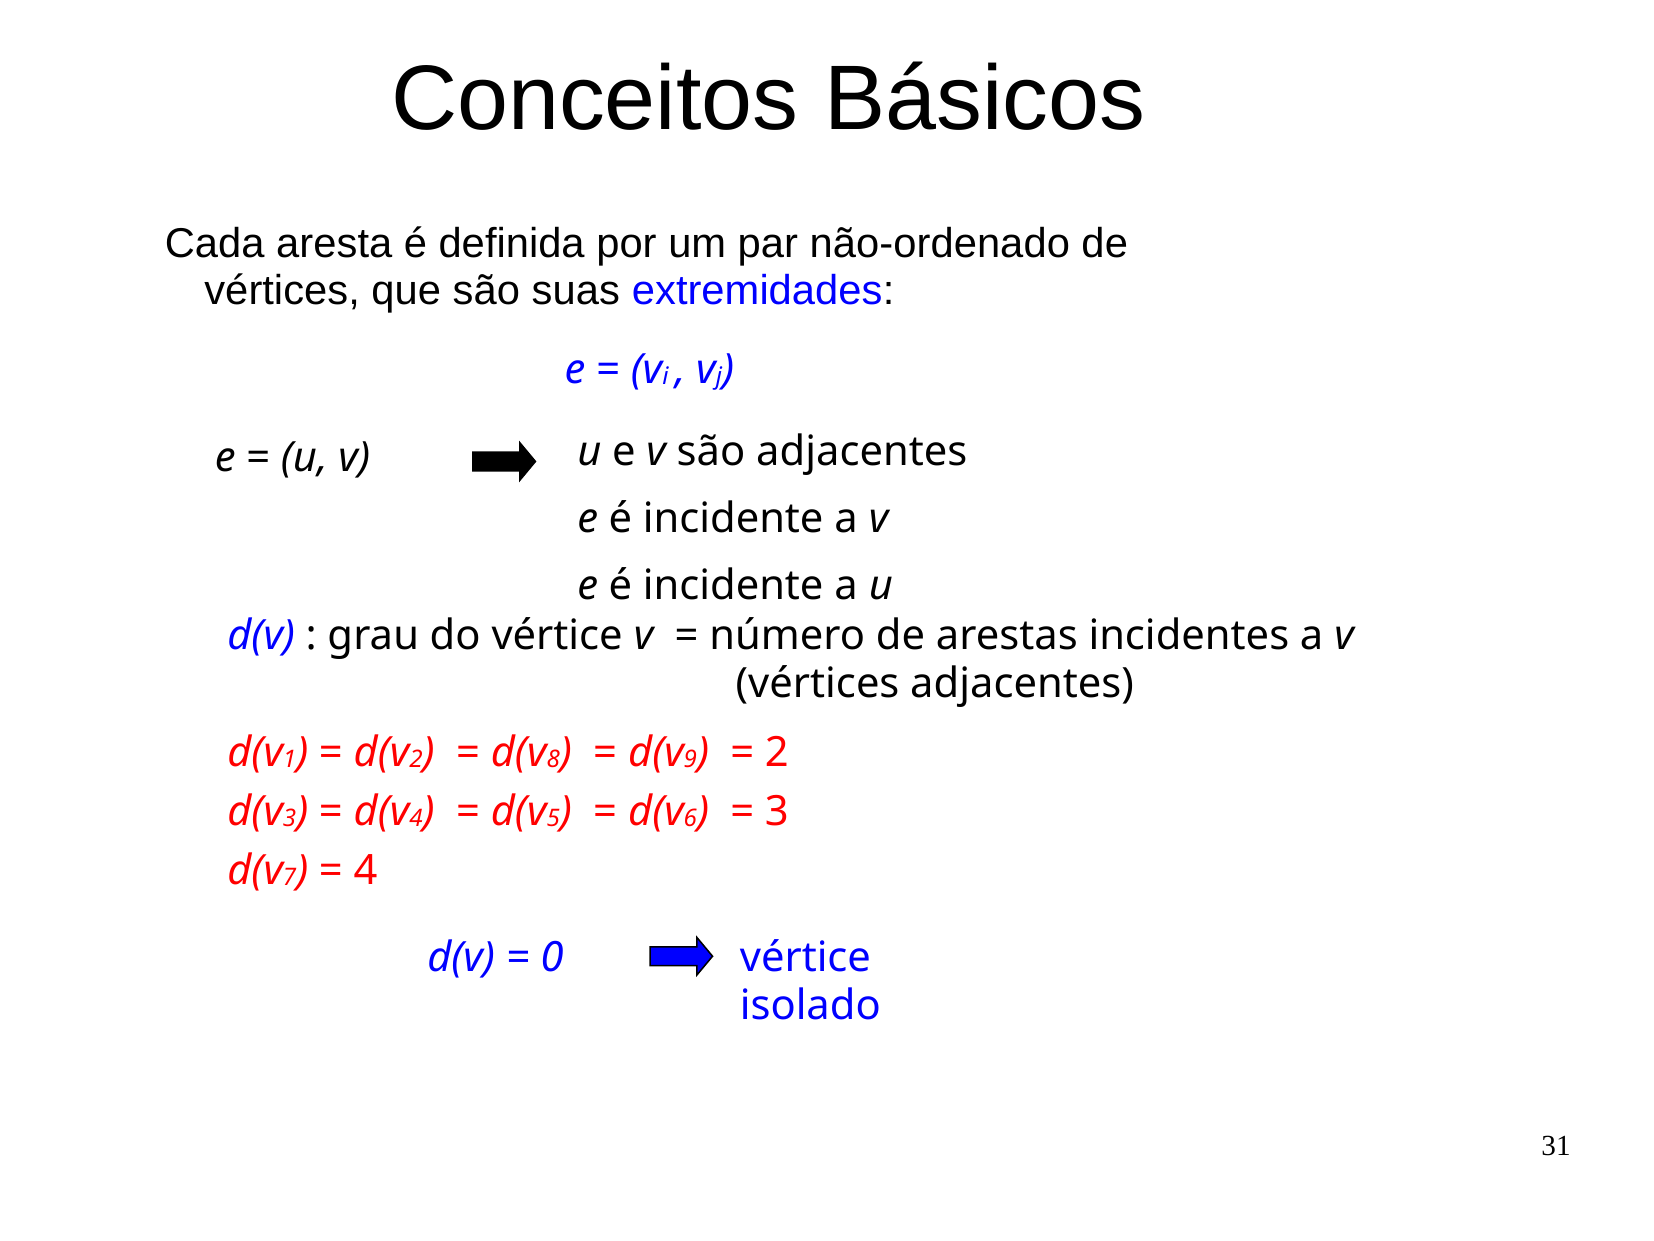

# Conceitos Básicos
Cada aresta é definida por um par não-ordenado de vértices, que são suas extremidades:
e = (vi , vj)
u e v são adjacentes
e é incidente a v
e é incidente a u
e = (u, v)‏
d(v) : grau do vértice v = número de arestas incidentes a v 			 (vértices adjacentes)‏
d(v1) = d(v2) = d(v8) = d(v9) = 2
d(v3) = d(v4) = d(v5) = d(v6) = 3
d(v7) = 4
e5, e7 , e8 incidentes a v5
v5 adjacente a v4, v6, v7
d(v) = 0
vértice isolado
31